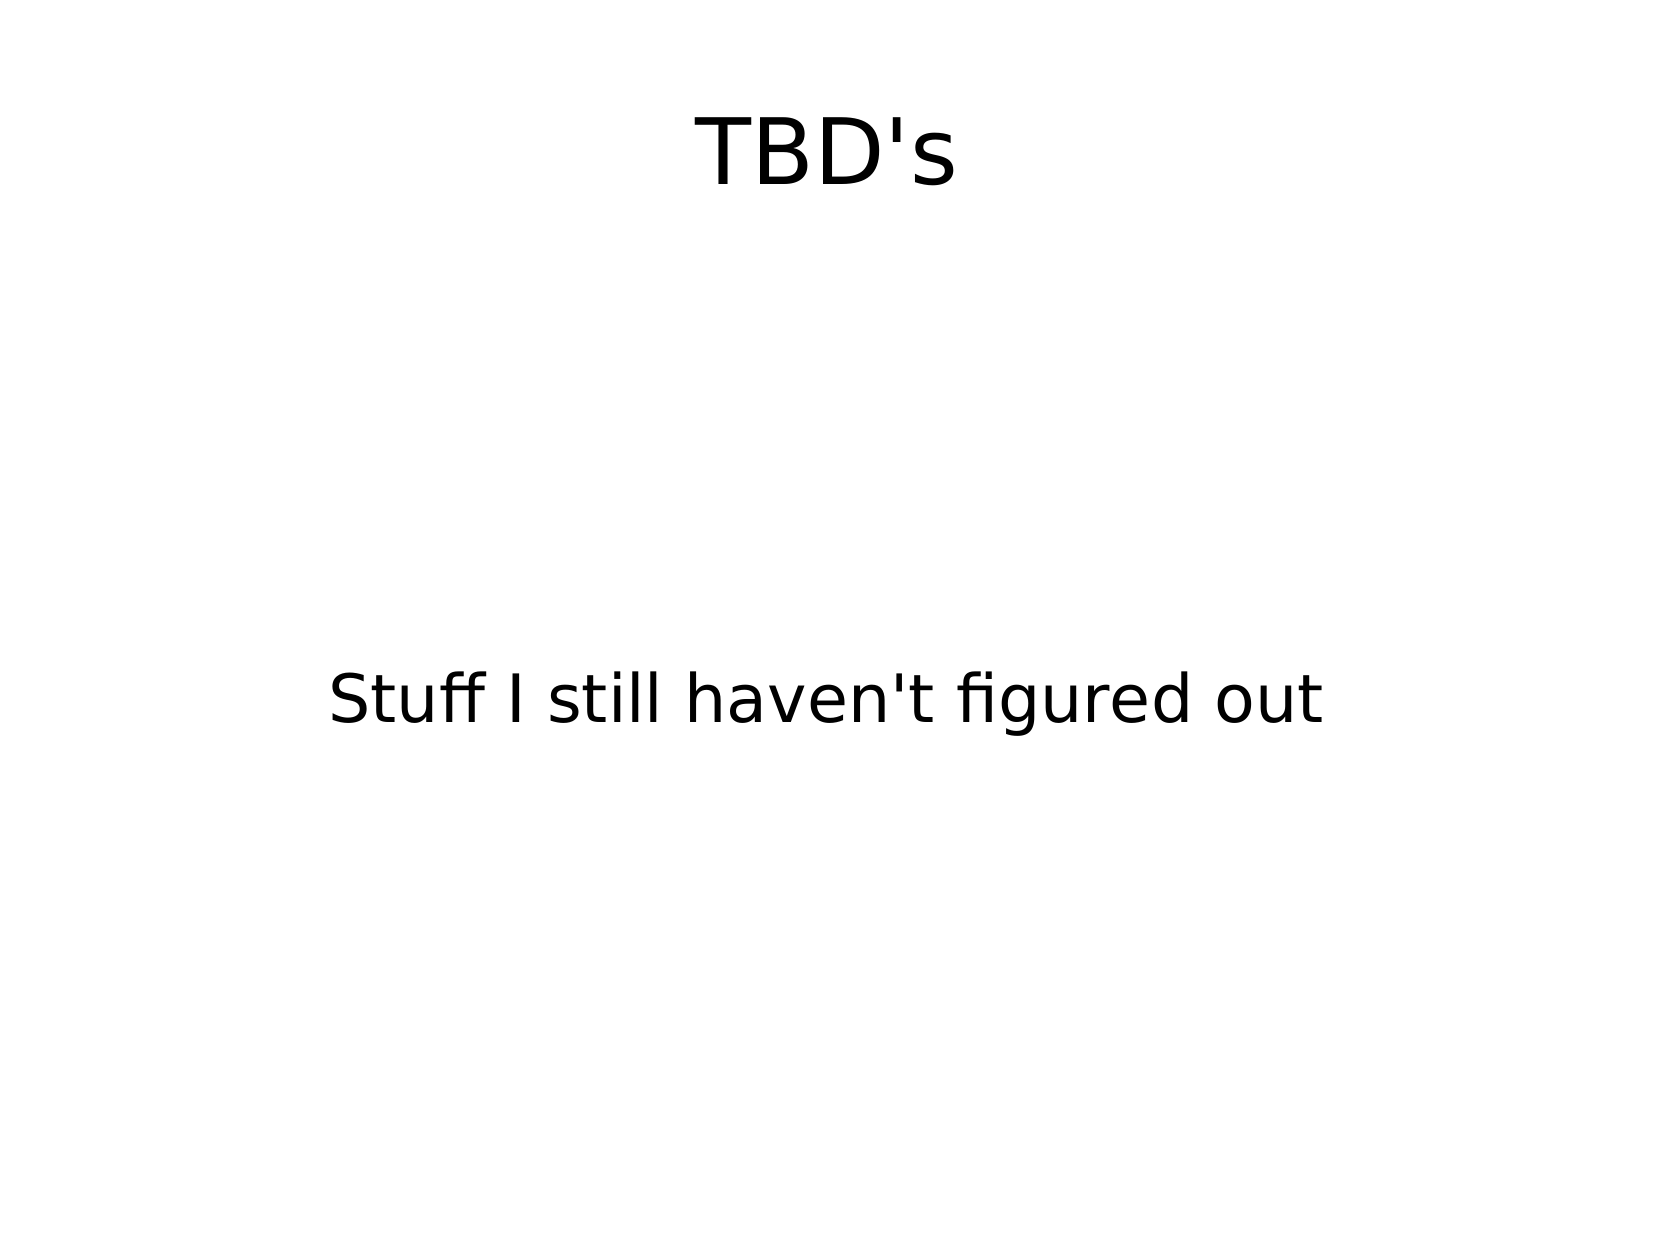

# TBD's
Stuff I still haven't figured out